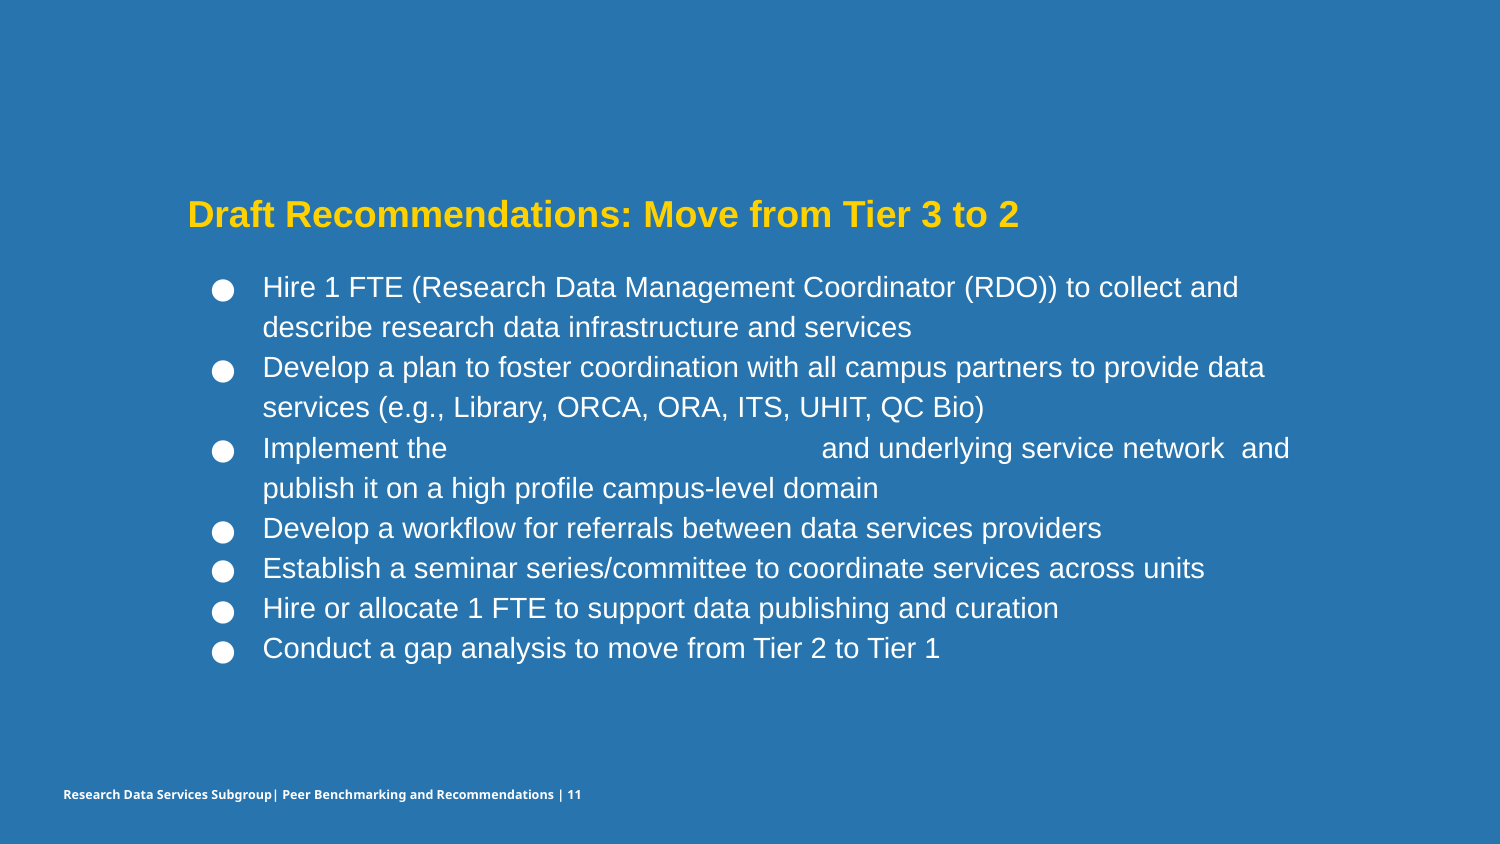

# Draft Recommendations: Move from Tier 3 to 2
Hire 1 FTE (Research Data Management Coordinator (RDO)) to collect and describe research data infrastructure and services
Develop a plan to foster coordination with all campus partners to provide data services (e.g., Library, ORCA, ORA, ITS, UHIT, QC Bio)
Implement the research data lifecycle map and underlying service network and publish it on a high profile campus-level domain
Develop a workflow for referrals between data services providers
Establish a seminar series/committee to coordinate services across units
Hire or allocate 1 FTE to support data publishing and curation
Conduct a gap analysis to move from Tier 2 to Tier 1